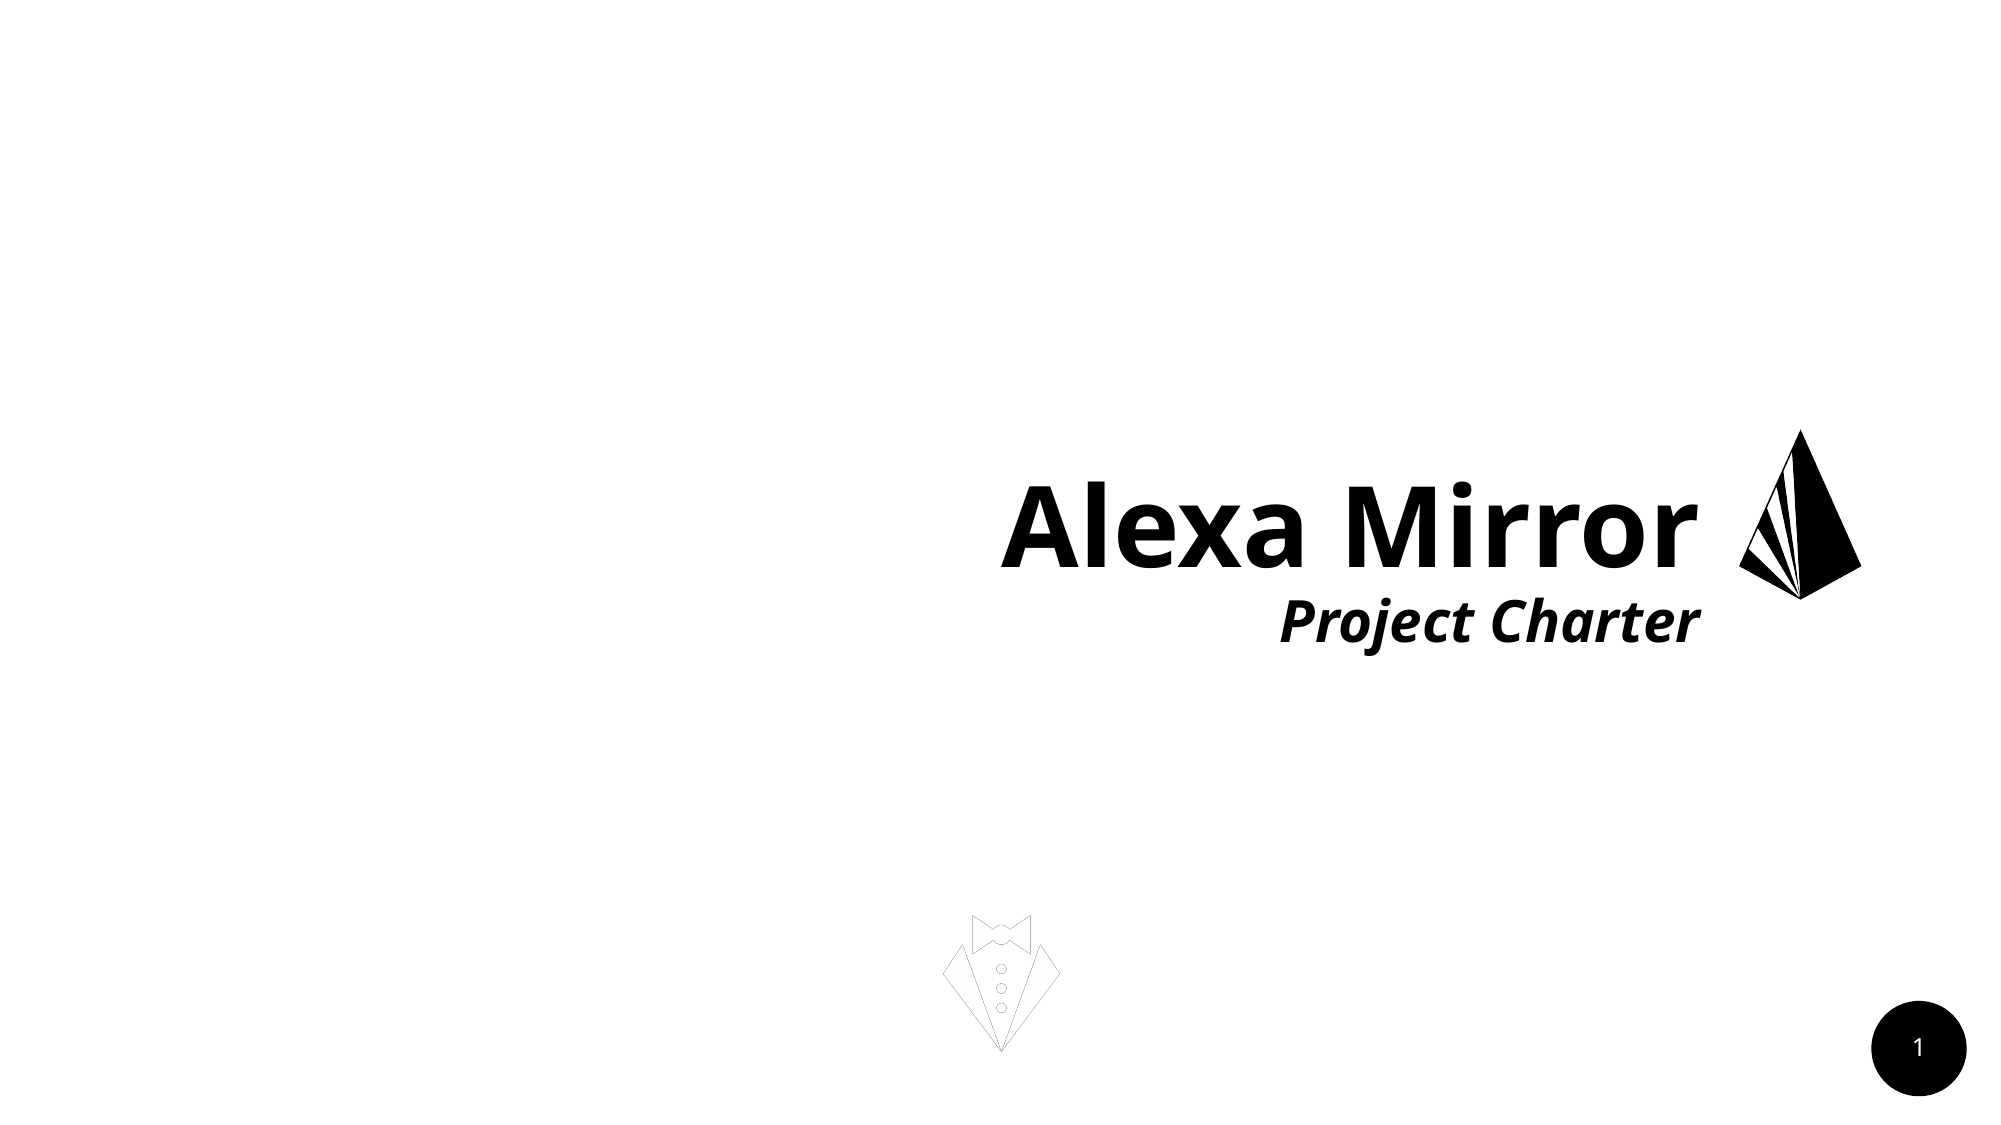

# Alexa Mirror Project Charter
Black Tie Inc.